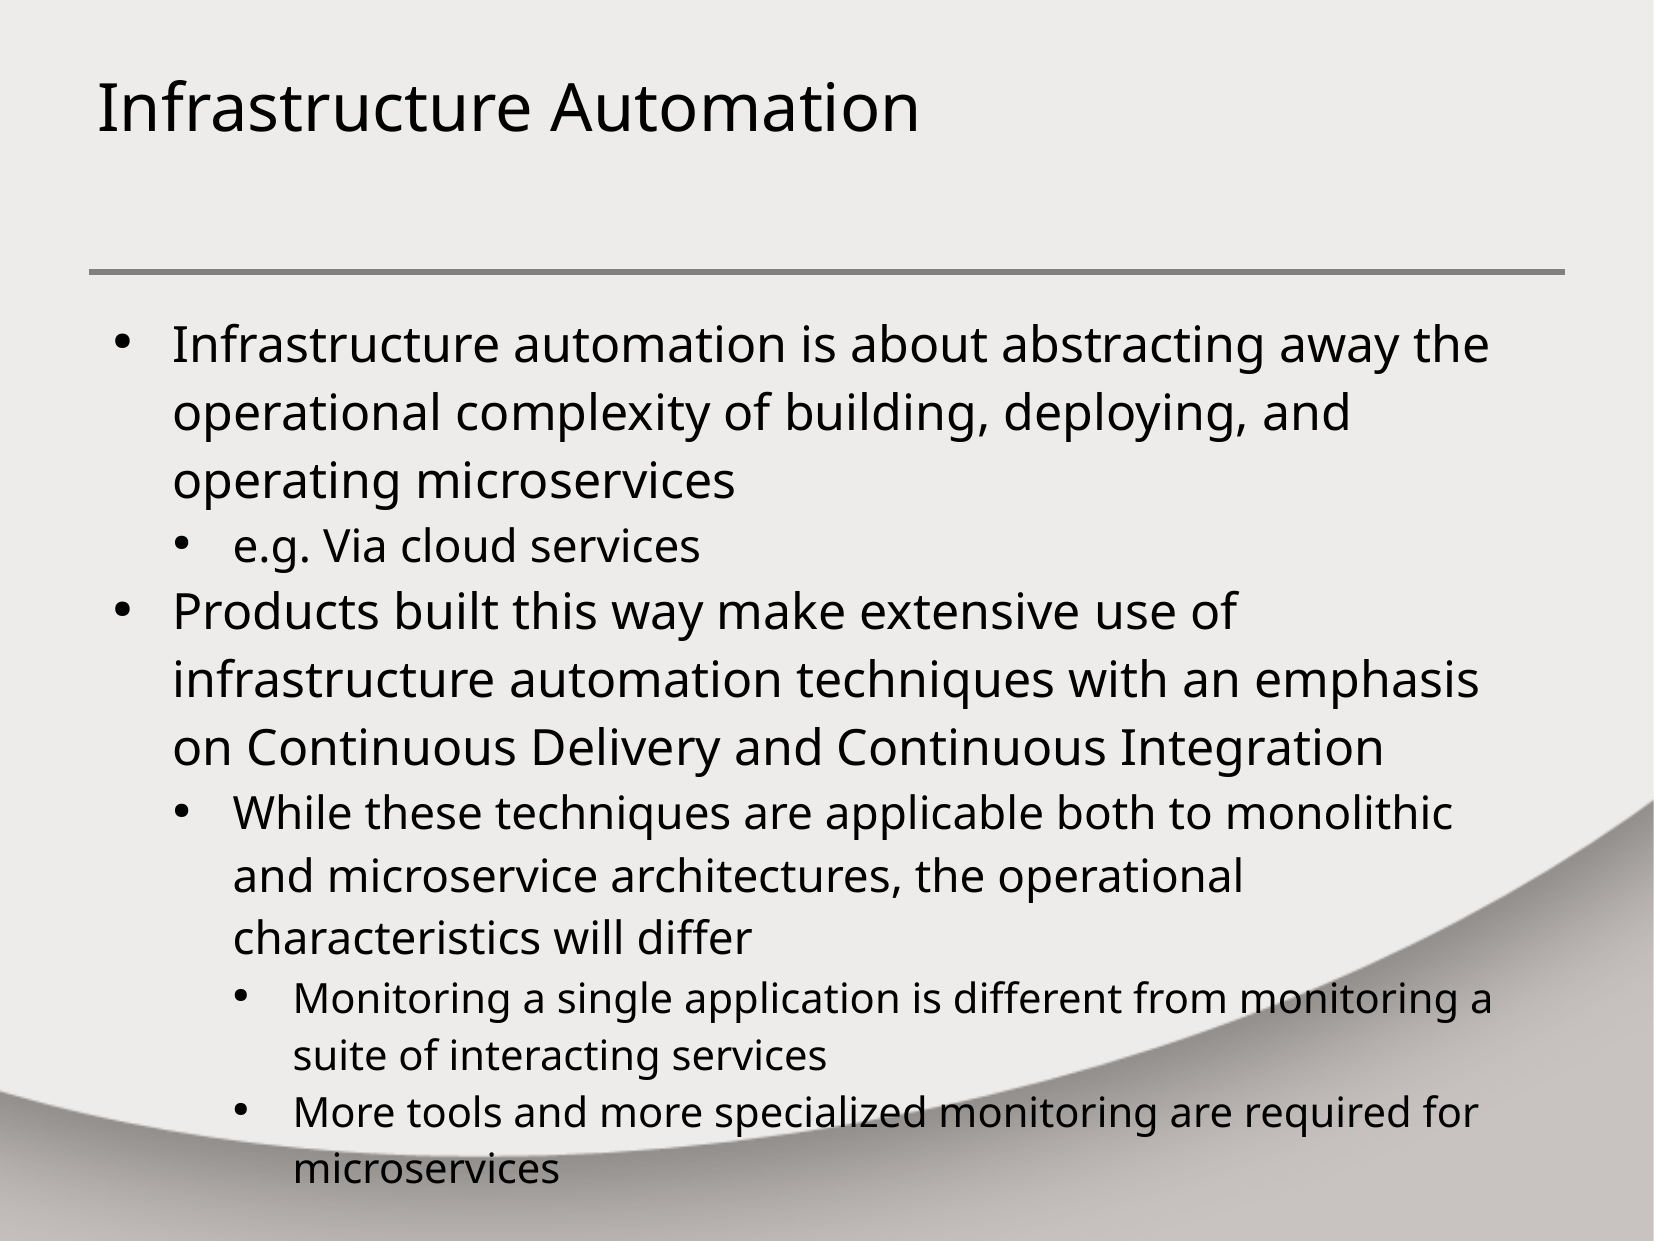

# Infrastructure Automation
Infrastructure automation is about abstracting away the operational complexity of building, deploying, and operating microservices
e.g. Via cloud services
Products built this way make extensive use of infrastructure automation techniques with an emphasis on Continuous Delivery and Continuous Integration
While these techniques are applicable both to monolithic and microservice architectures, the operational characteristics will differ
Monitoring a single application is different from monitoring a suite of interacting services
More tools and more specialized monitoring are required for microservices